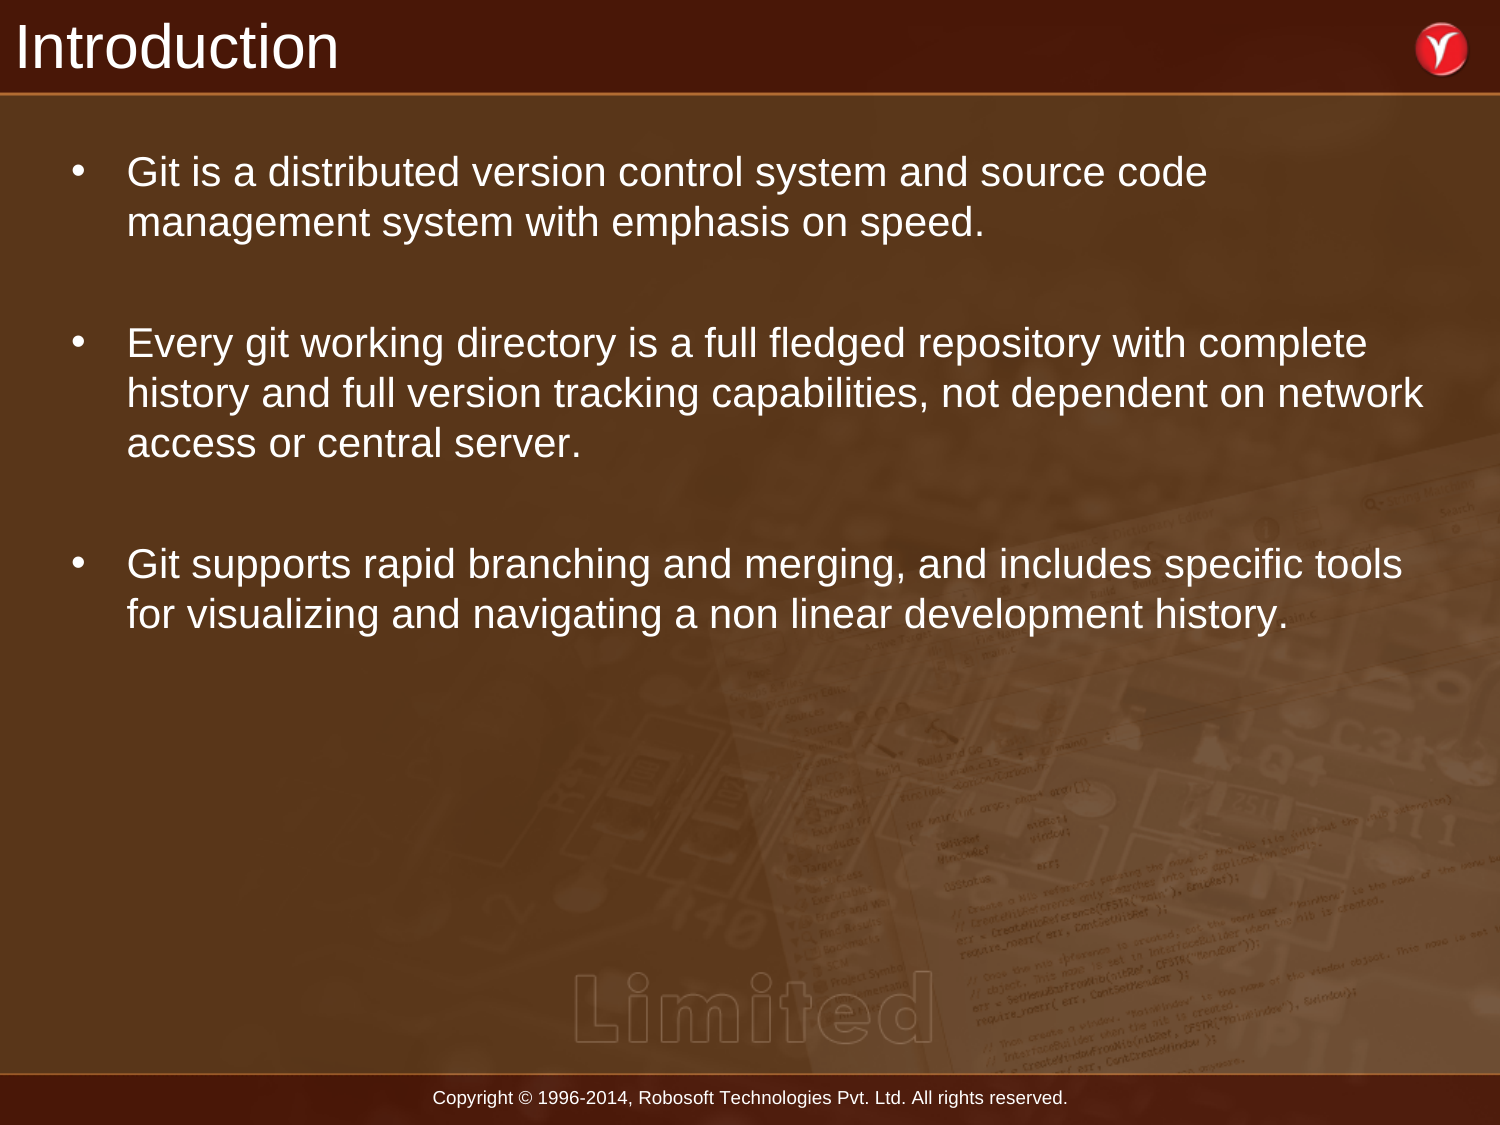

Introduction
# Git is a distributed version control system and source code management system with emphasis on speed.
Every git working directory is a full fledged repository with complete history and full version tracking capabilities, not dependent on network access or central server.
Git supports rapid branching and merging, and includes specific tools for visualizing and navigating a non linear development history.